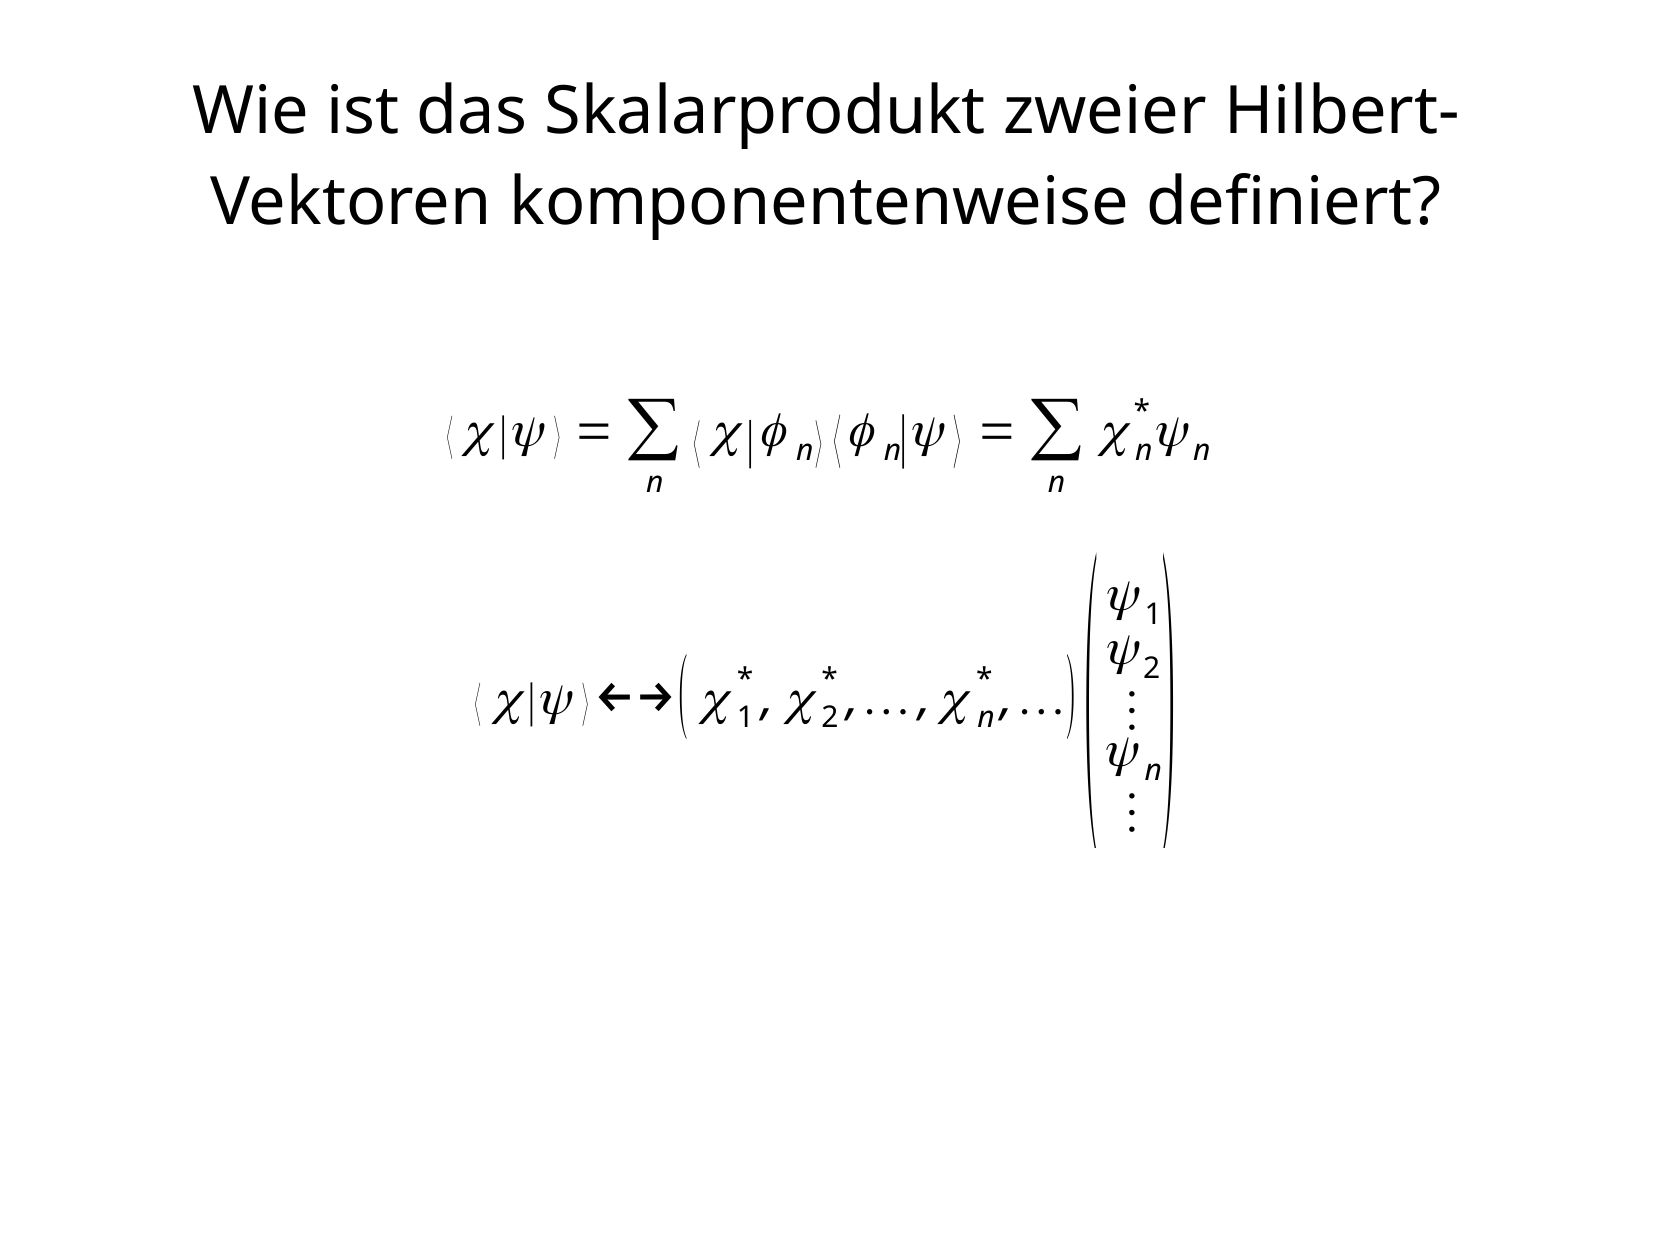

# Wie ist das Skalarprodukt zweier Hilbert-Vektoren komponentenweise definiert?